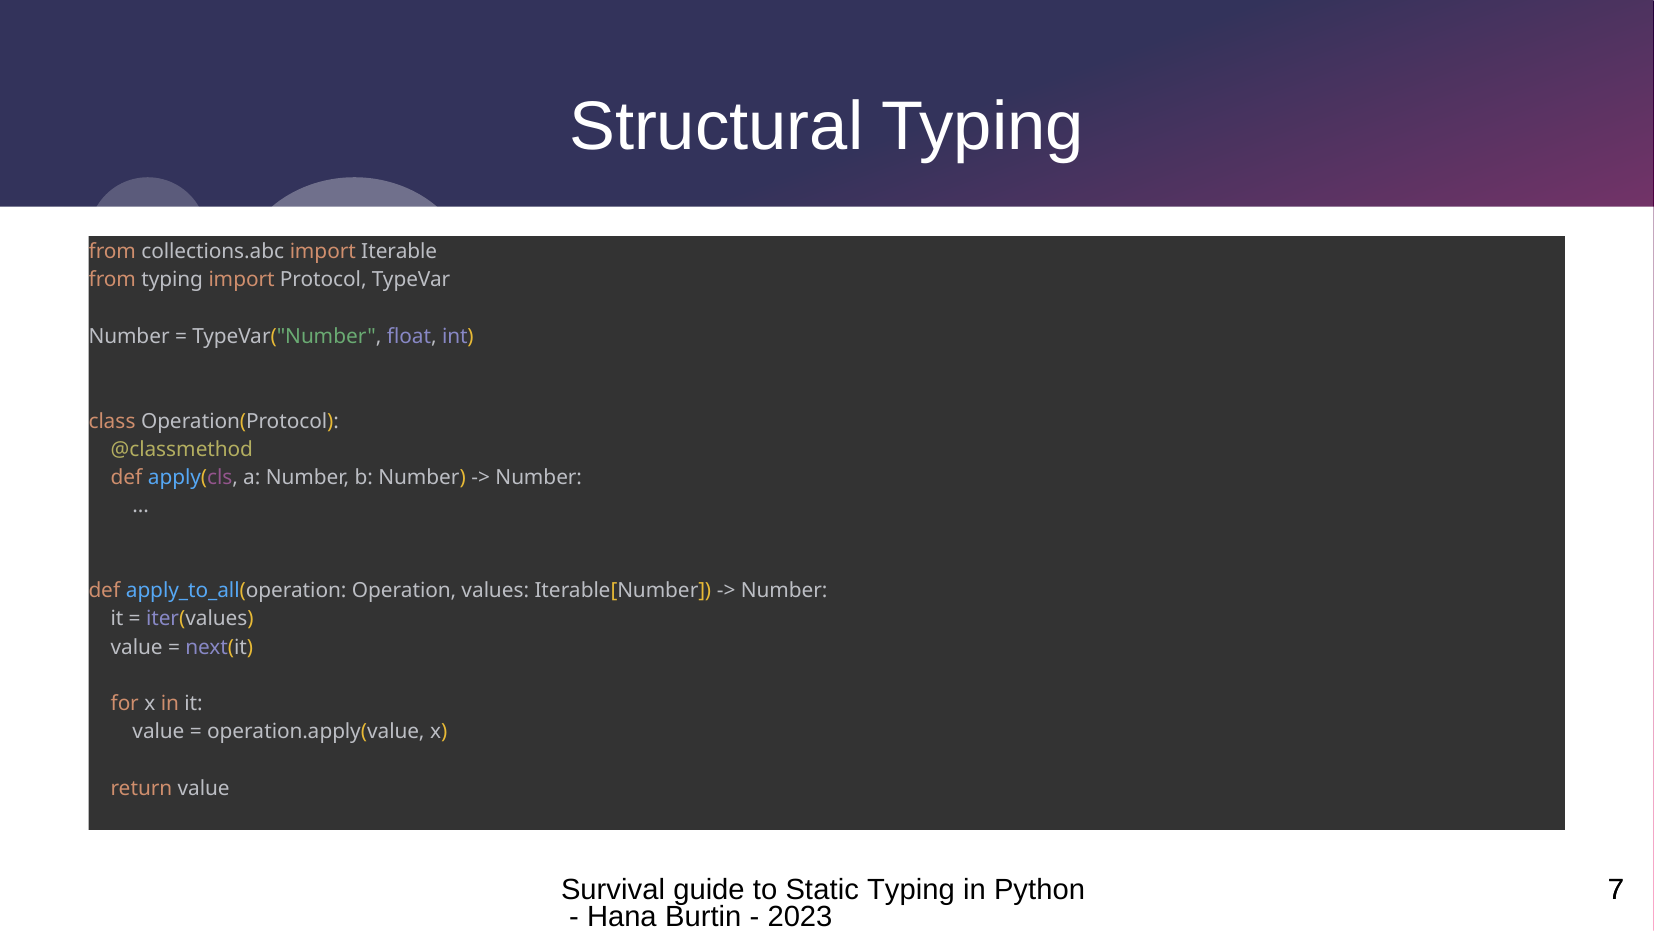

# Structural Typing
from collections.abc import Iterable
from typing import Protocol, TypeVar
Number = TypeVar("Number", float, int)
class Operation(Protocol):
 @classmethod
 def apply(cls, a: Number, b: Number) -> Number:
 ...
def apply_to_all(operation: Operation, values: Iterable[Number]) -> Number:
 it = iter(values)
 value = next(it)
 for x in it:
 value = operation.apply(value, x)
 return value
Survival guide to Static Typing in Python - Hana Burtin - 2023
7